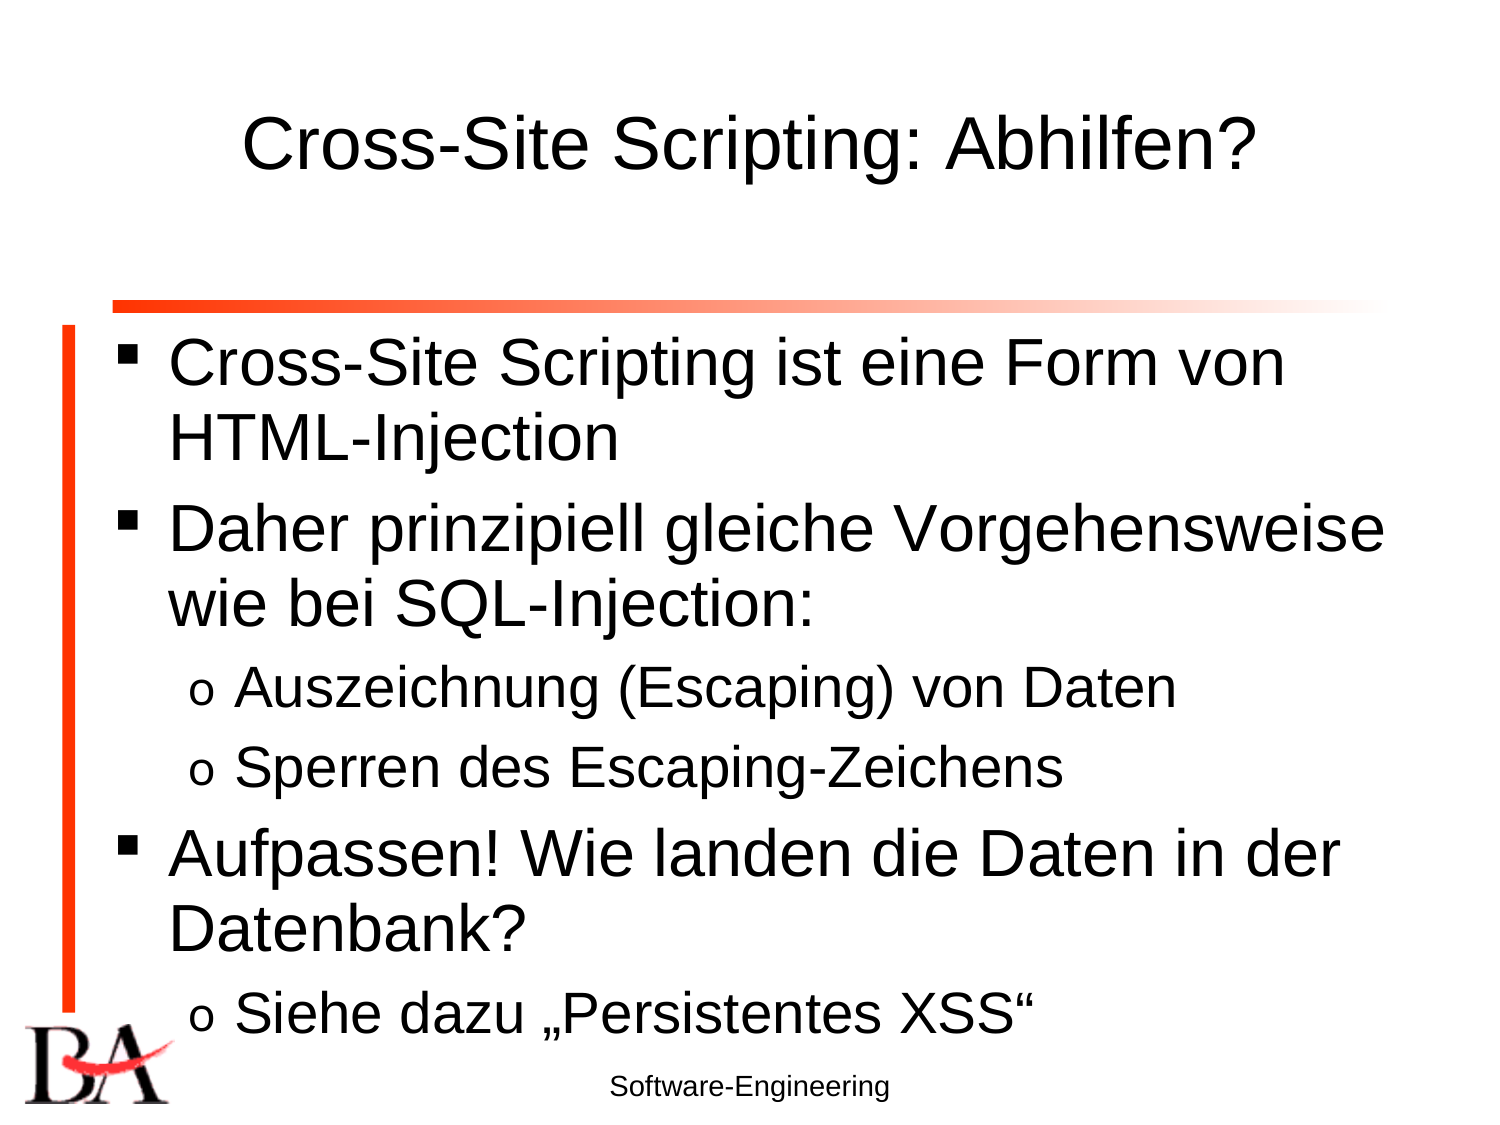

# Cross-Site Scripting: Abhilfen?
Cross-Site Scripting ist eine Form von HTML-Injection
Daher prinzipiell gleiche Vorgehensweise wie bei SQL-Injection:
Auszeichnung (Escaping) von Daten
Sperren des Escaping-Zeichens
Aufpassen! Wie landen die Daten in der Datenbank?
Siehe dazu „Persistentes XSS“